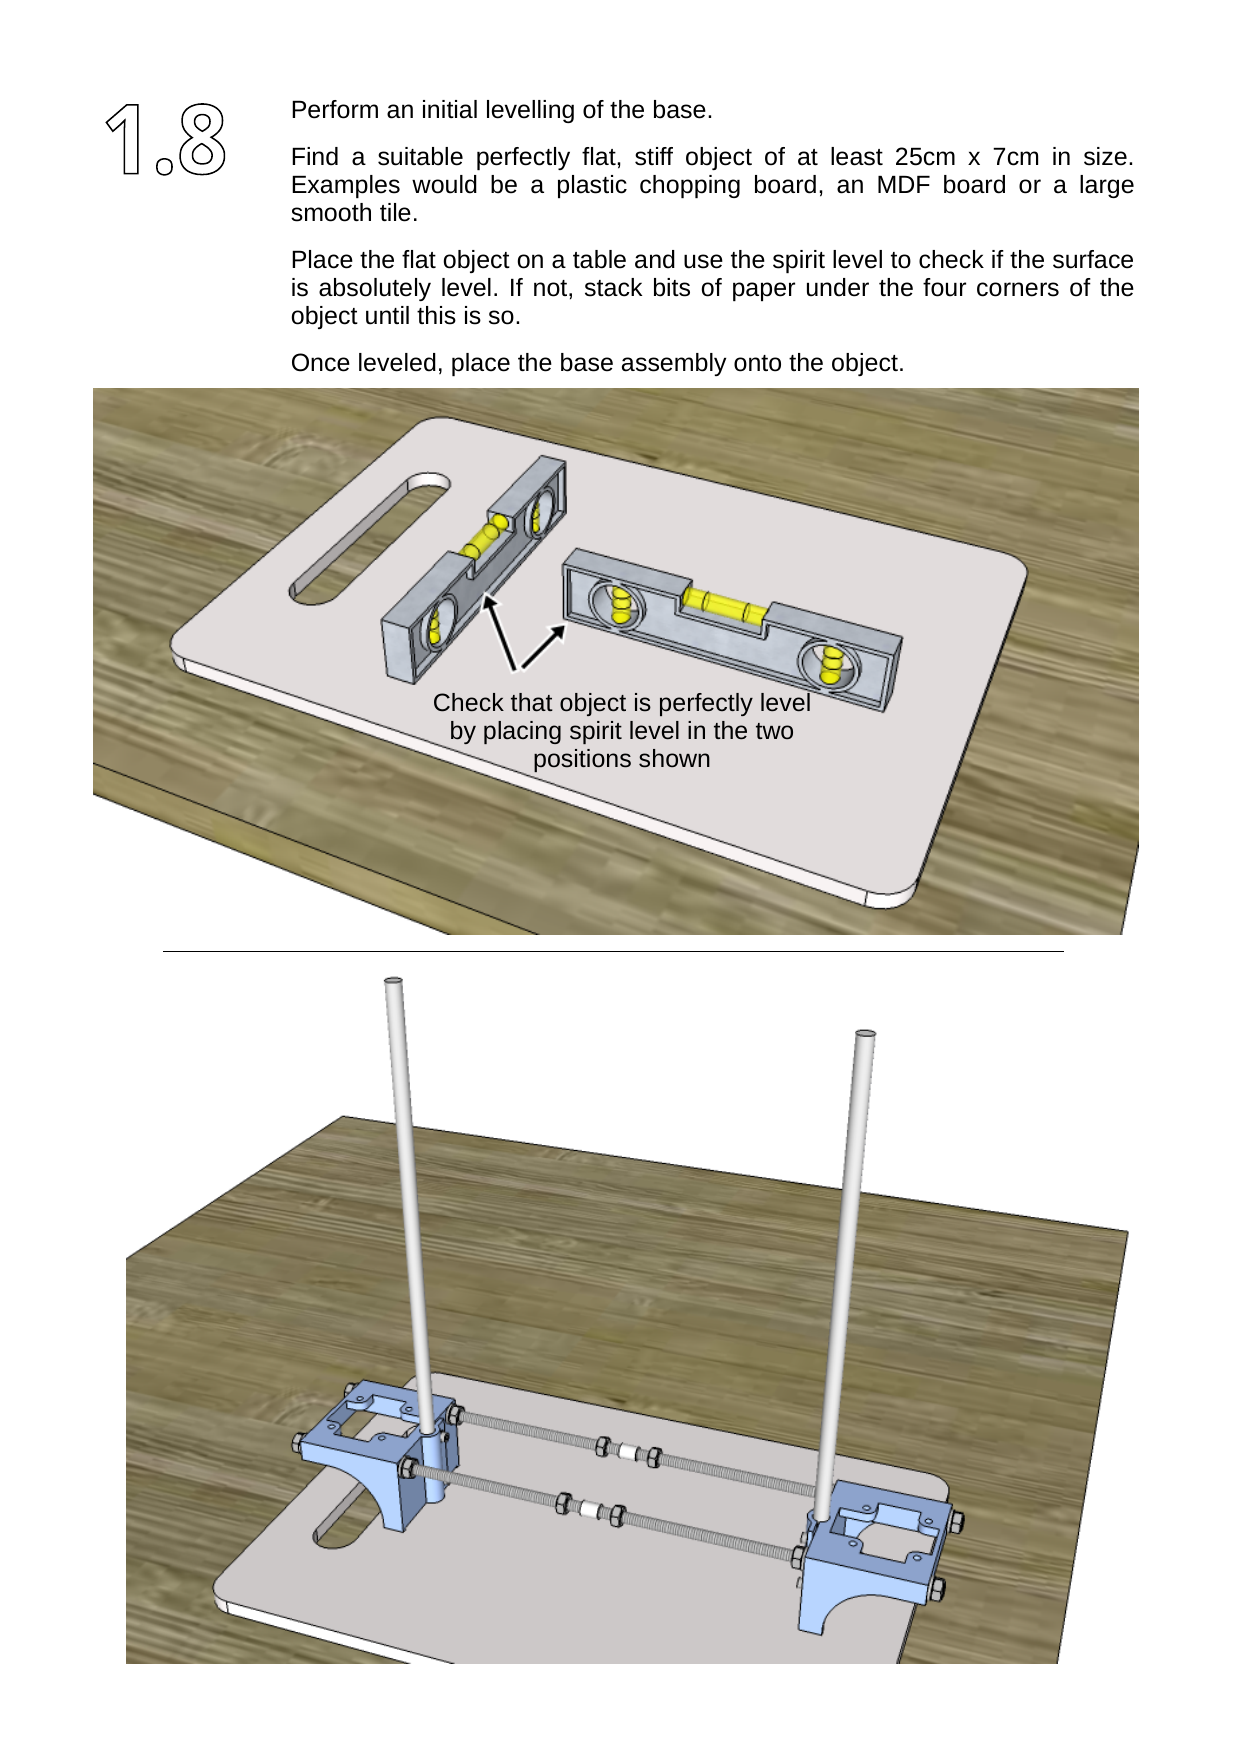

Perform an initial levelling of the base.
Find a suitable perfectly flat, stiff object of at least 25cm x 7cm in size. Examples would be a plastic chopping board, an MDF board or a large smooth tile.
Place the flat object on a table and use the spirit level to check if the surface is absolutely level. If not, stack bits of paper under the four corners of the object until this is so.
Once leveled, place the base assembly onto the object.
1.8
Check that object is perfectly level
by placing spirit level in the two
positions shown